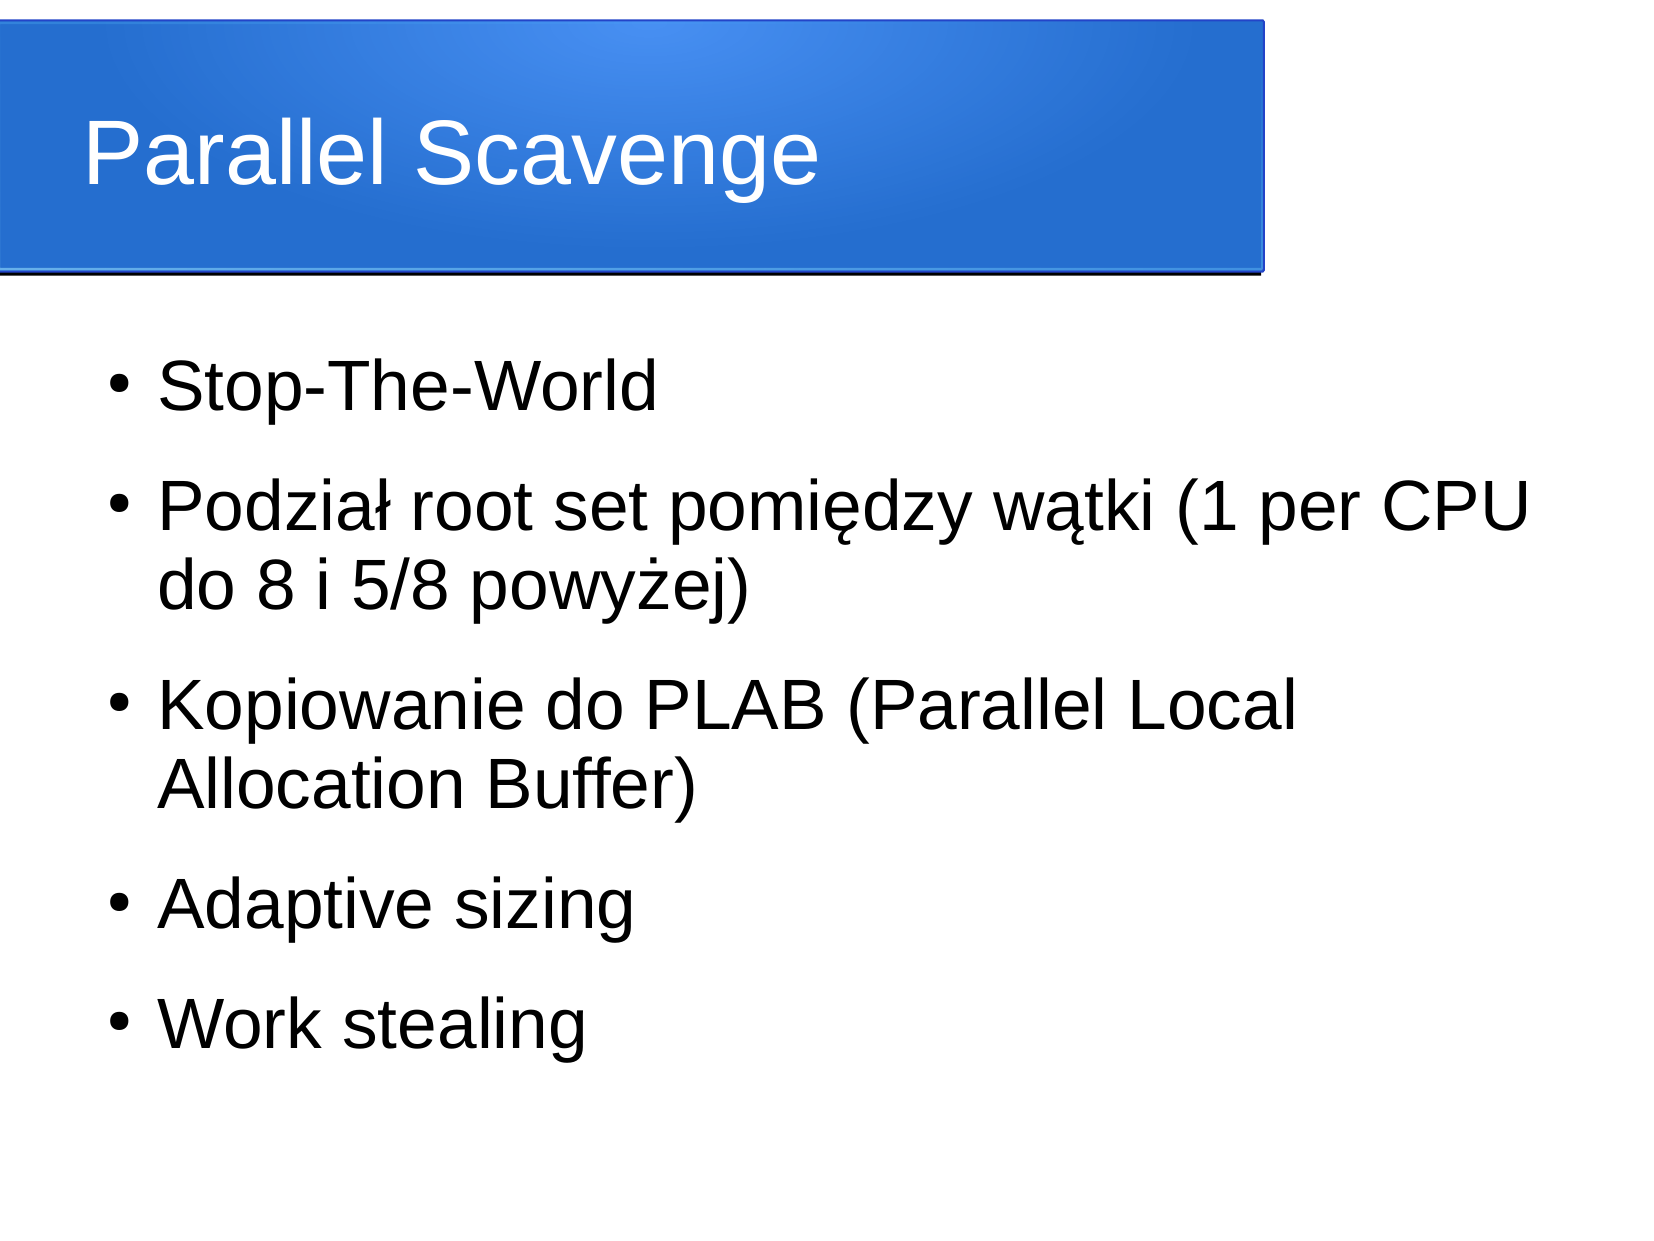

# Parallel Scavenge
Stop-The-World
Podział root set pomiędzy wątki (1 per CPU do 8 i 5/8 powyżej)
Kopiowanie do PLAB (Parallel Local Allocation Buffer)
Adaptive sizing
Work stealing